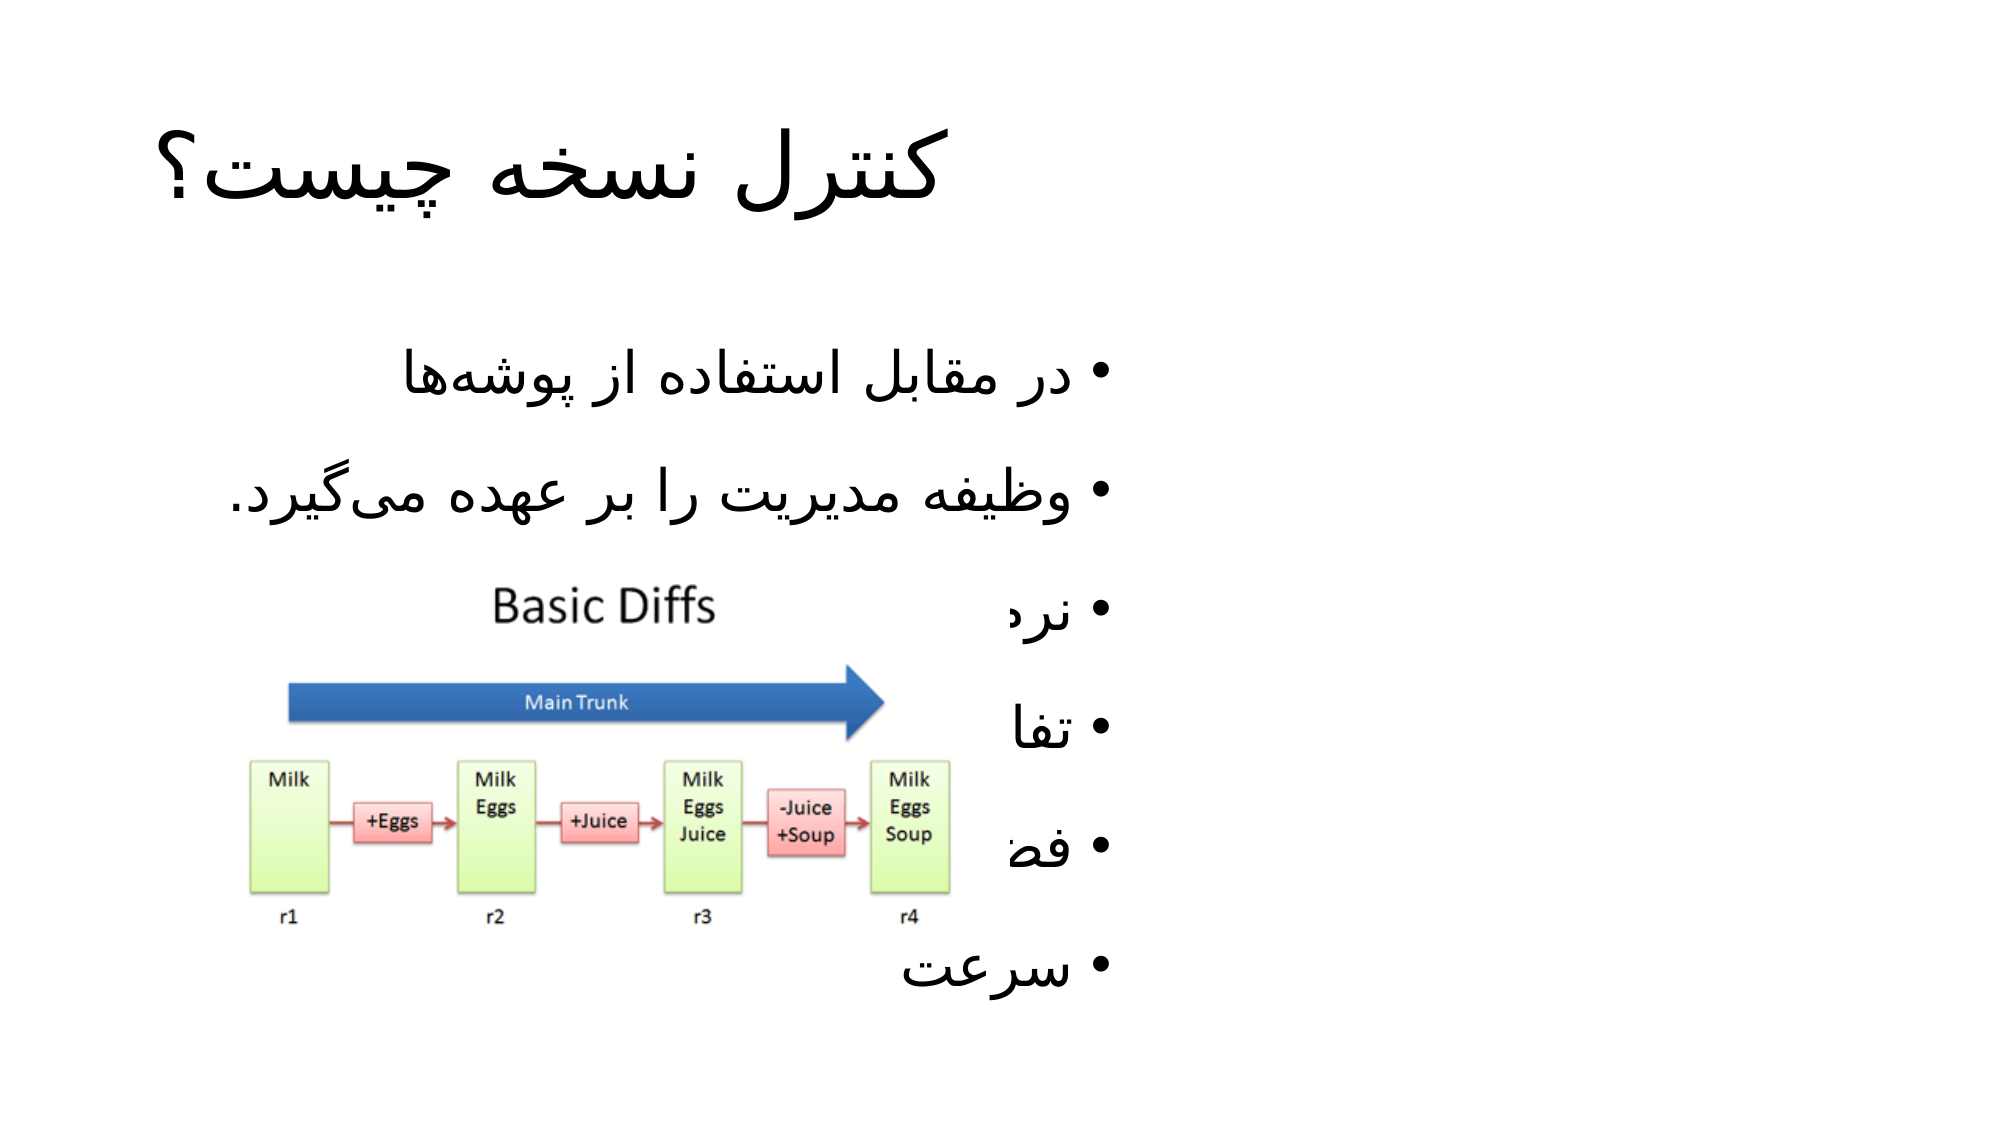

# کنترل نسخه چیست؟
در مقابل استفاده از پوشه‌ها
وظیفه مدیریت را بر عهده می‌گیرد.
نرم‌افزاری هوشمند
تفاوت‌ها (diff delta or)
فضای ذخیره سازی
سرعت